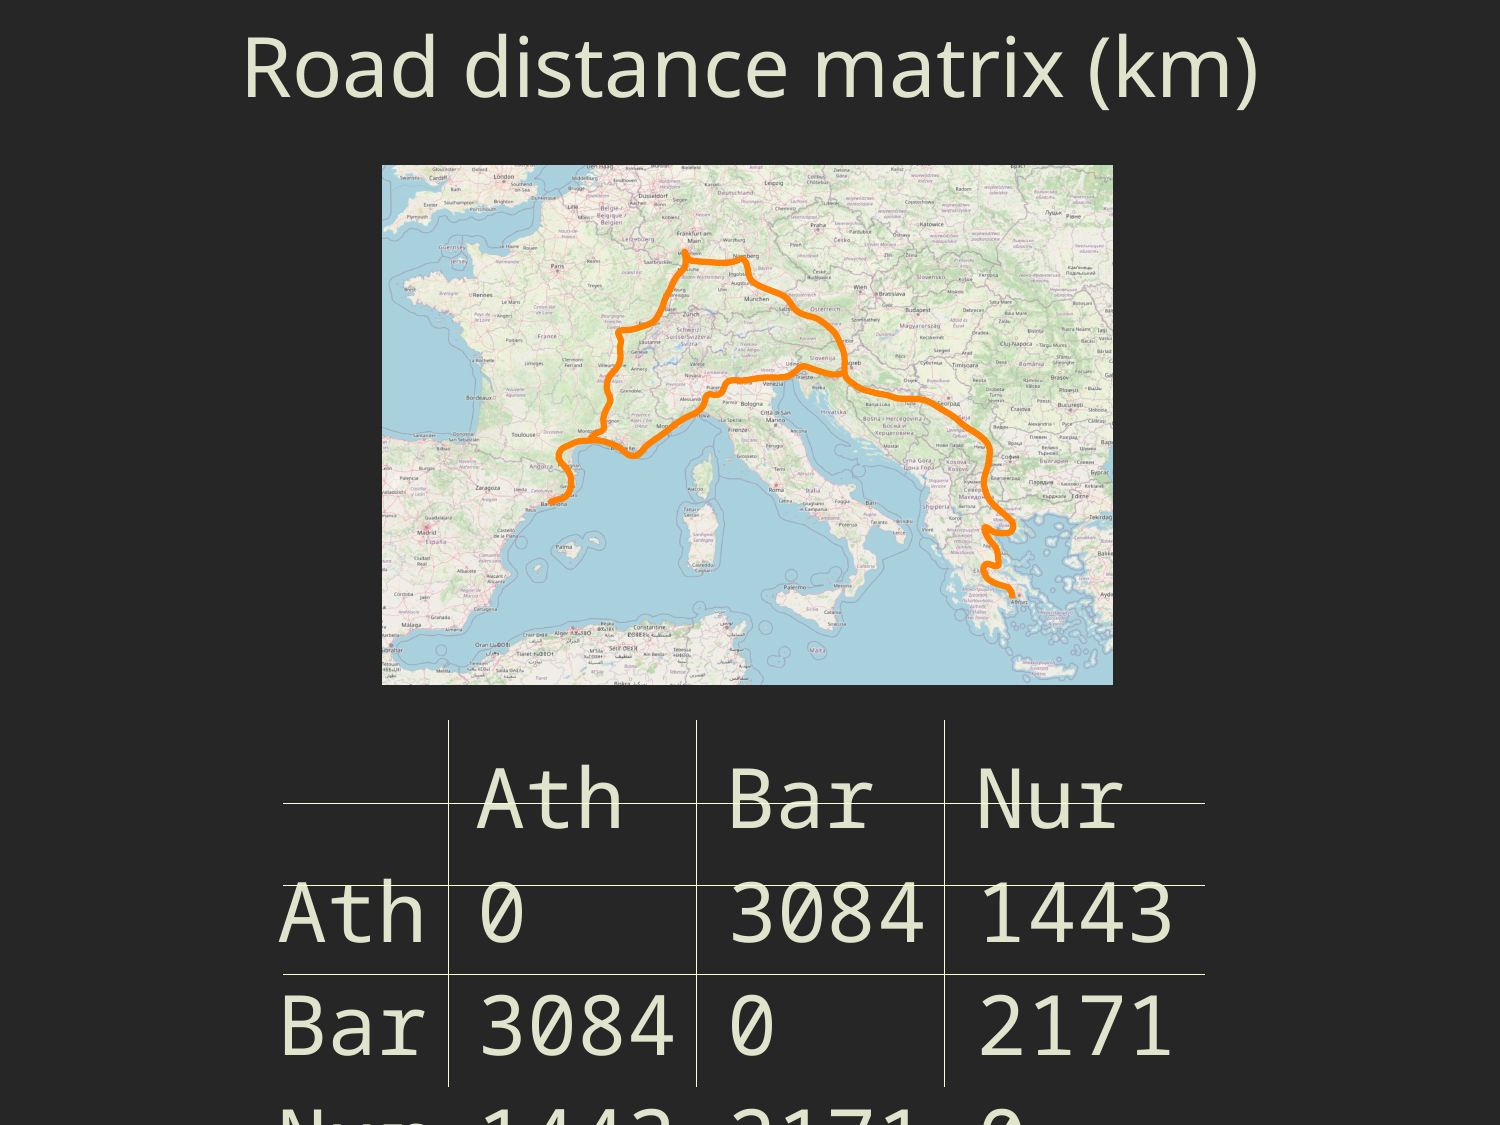

Road distance matrix (km)
		 Ath Bar Nur
Ath 0 3084 1443
Bar 3084 0 2171
Nur 1443 2171 0